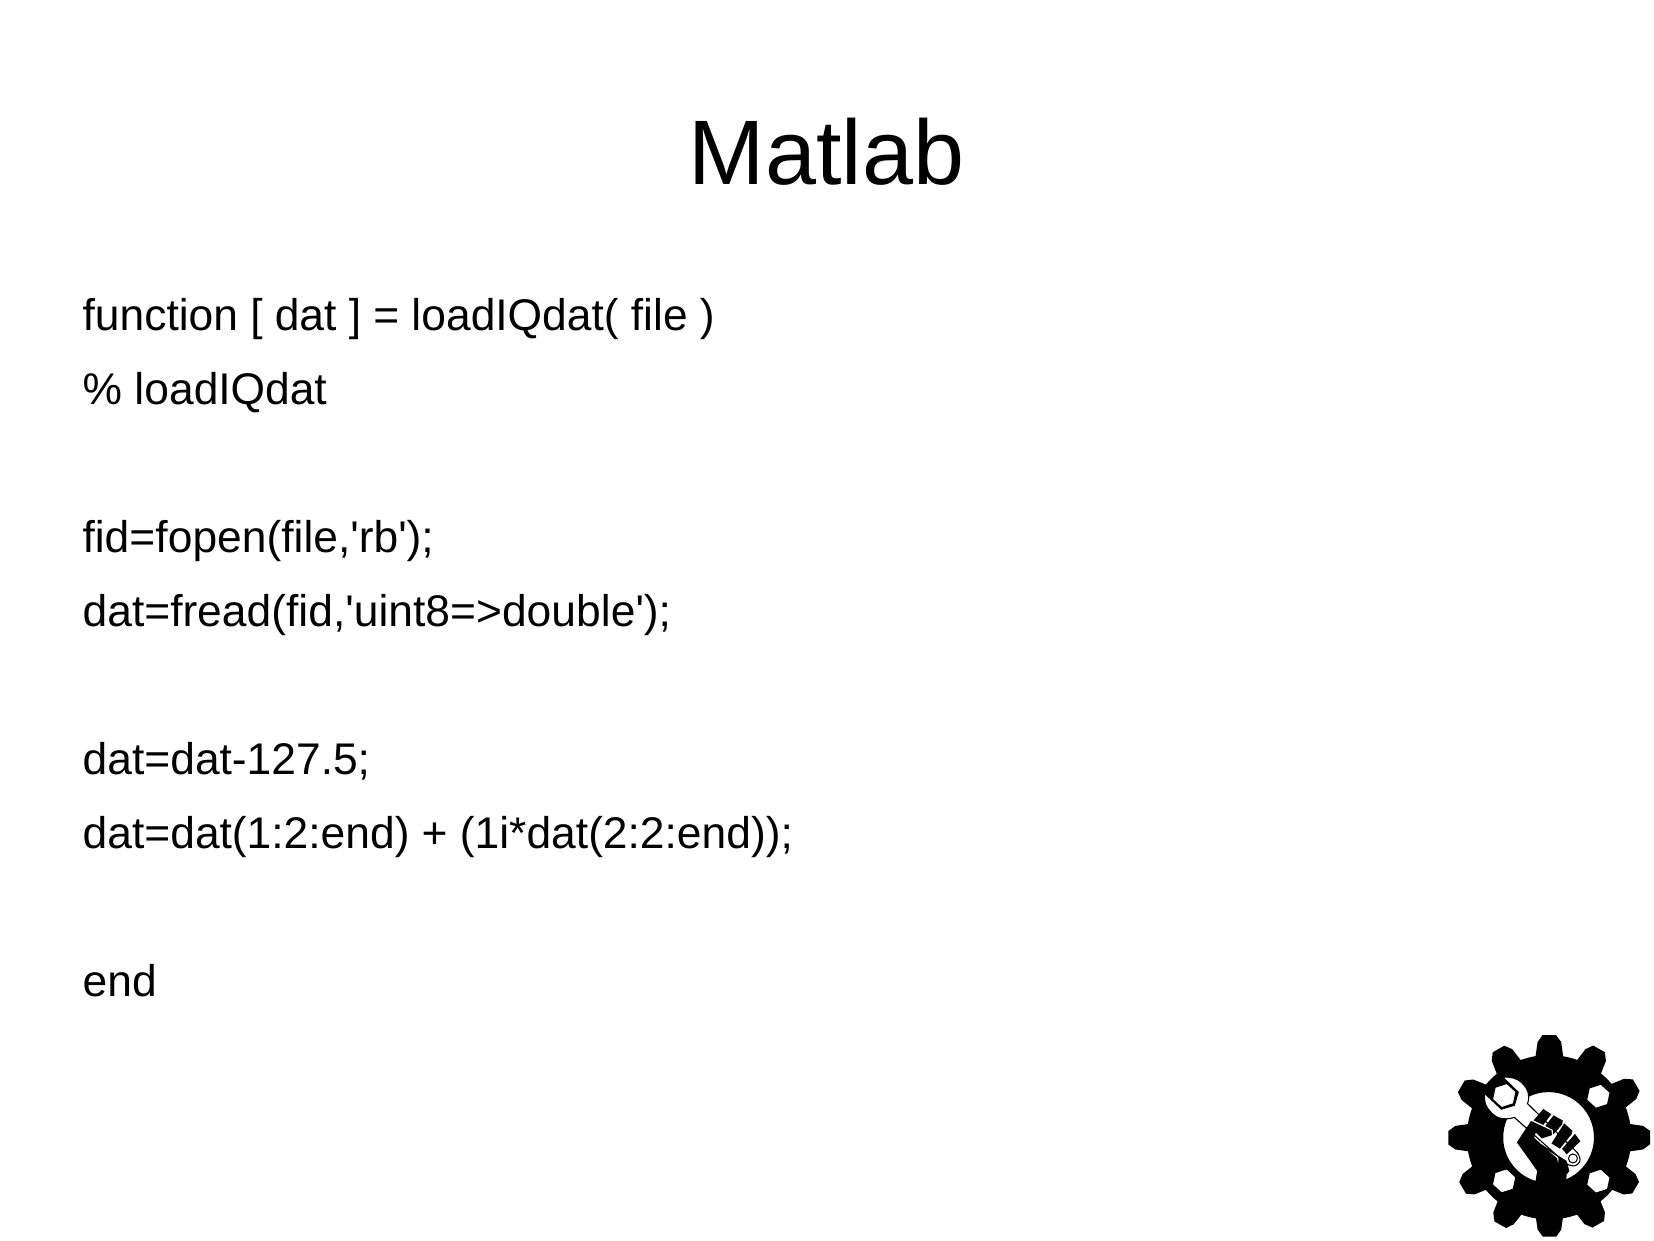

# Matlab
function [ dat ] = loadIQdat( file )
% loadIQdat
fid=fopen(file,'rb');
dat=fread(fid,'uint8=>double');
dat=dat-127.5;
dat=dat(1:2:end) + (1i*dat(2:2:end));
end